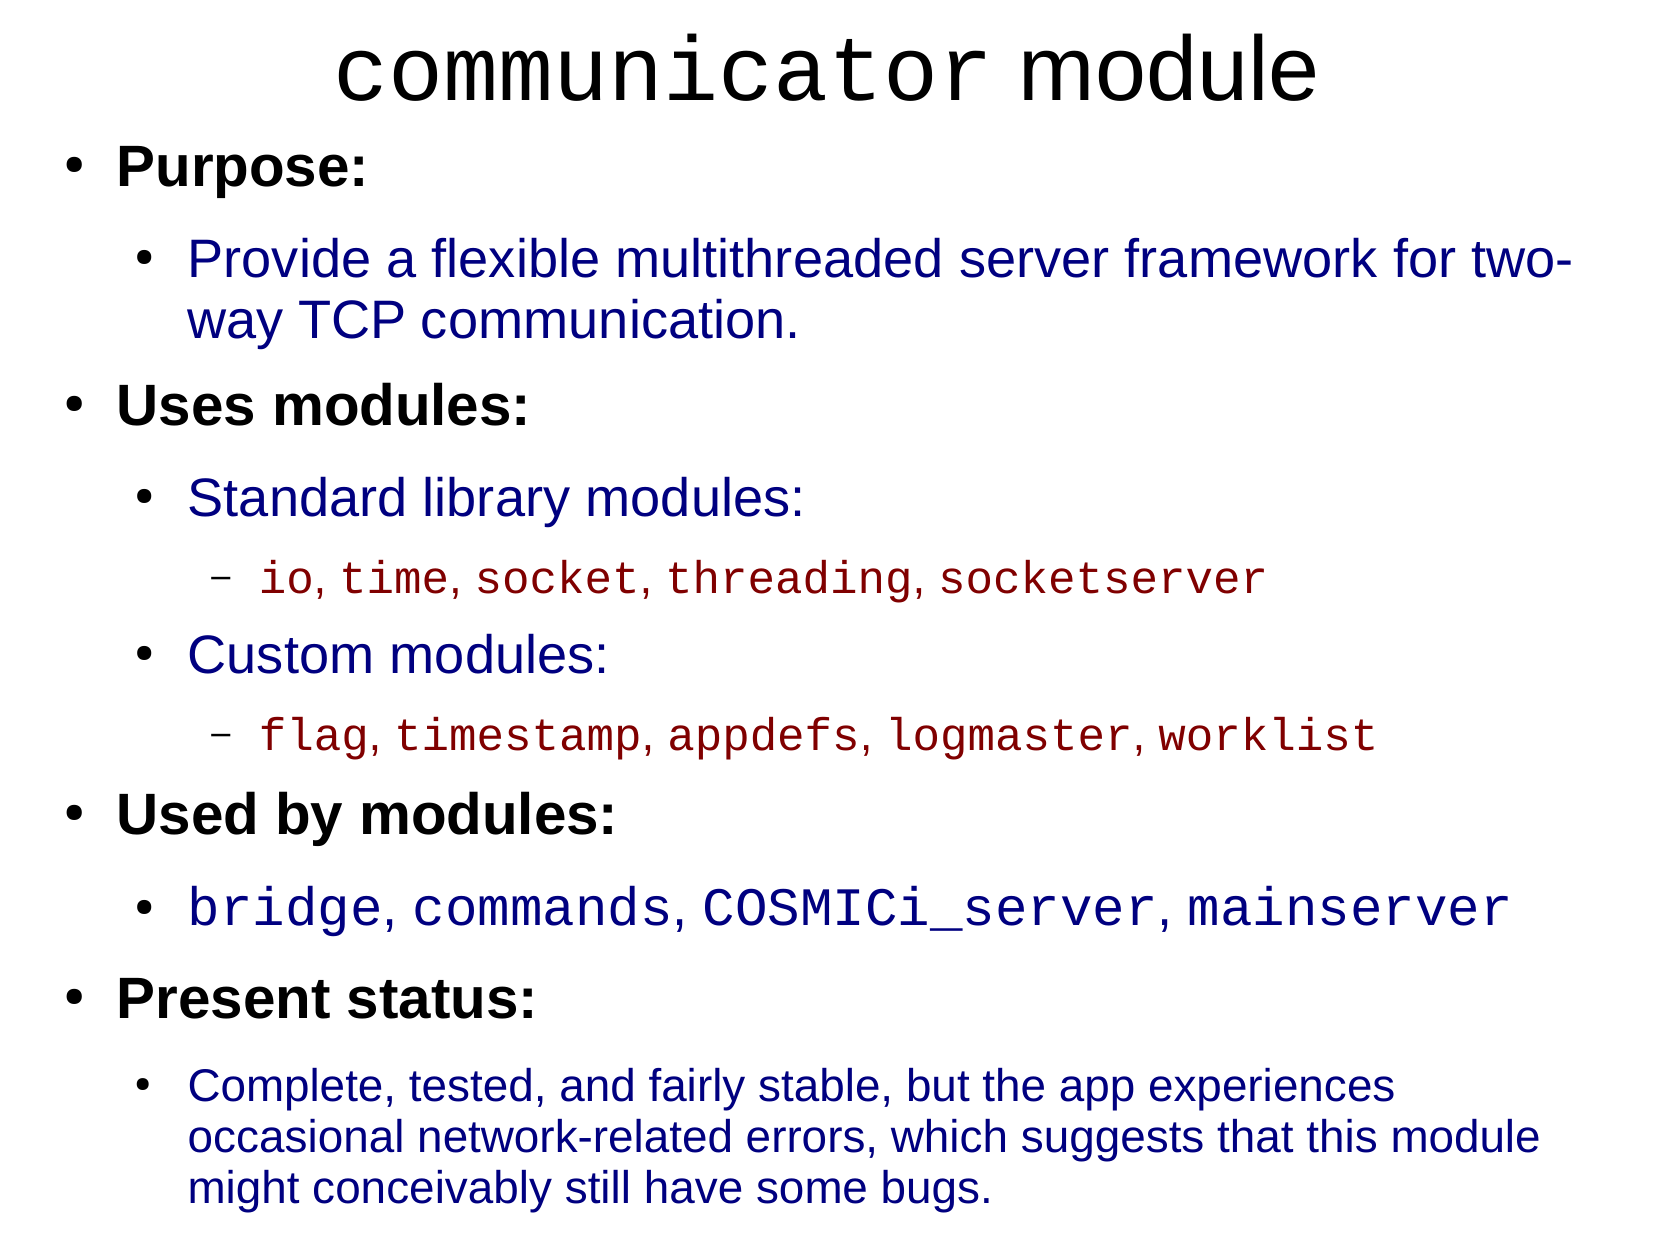

# communicator module
Purpose:
Provide a flexible multithreaded server framework for two-way TCP communication.
Uses modules:
Standard library modules:
io, time, socket, threading, socketserver
Custom modules:
flag, timestamp, appdefs, logmaster, worklist
Used by modules:
bridge, commands, COSMICi_server, mainserver
Present status:
Complete, tested, and fairly stable, but the app experiences occasional network-related errors, which suggests that this module might conceivably still have some bugs.